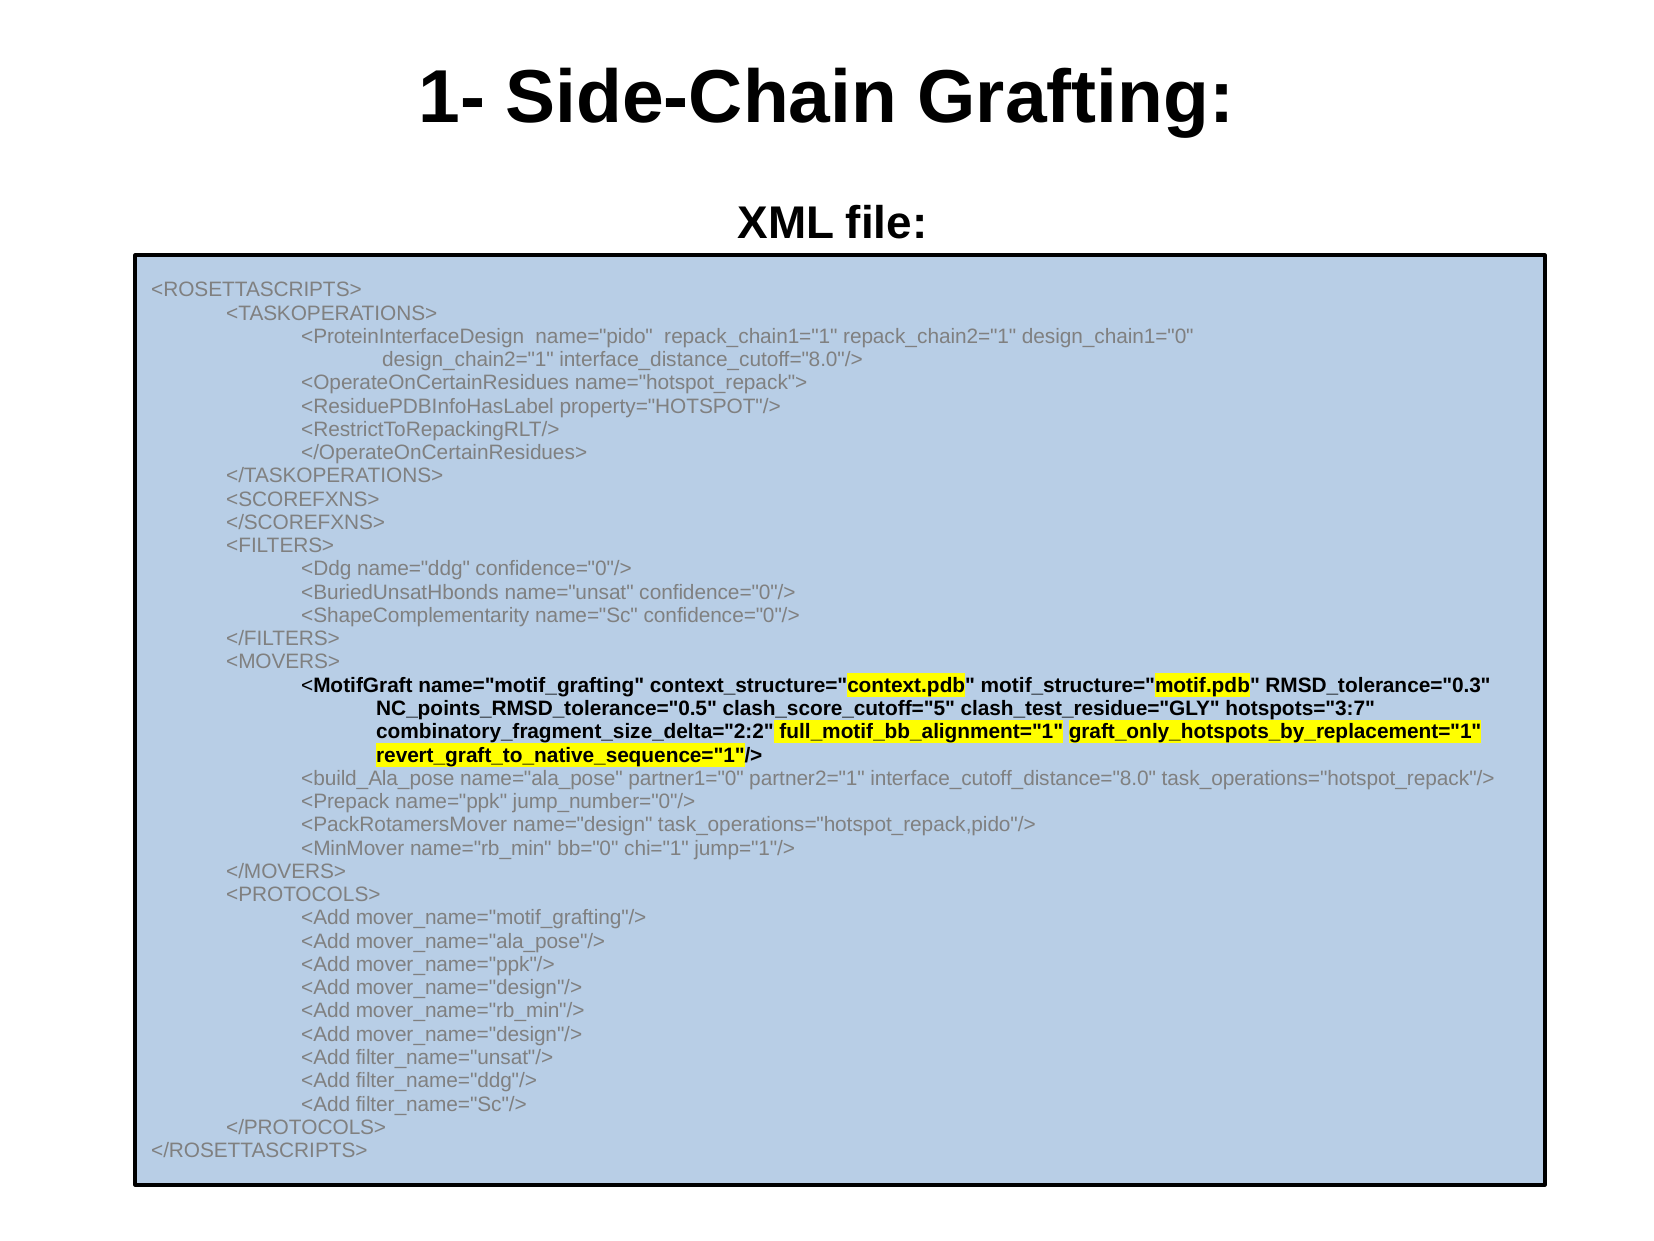

1- Side-Chain Grafting:
XML file:
<ROSETTASCRIPTS>
	<TASKOPERATIONS>
		<ProteinInterfaceDesign name="pido" repack_chain1="1" repack_chain2="1" design_chain1="0"
			 design_chain2="1" interface_distance_cutoff="8.0"/>
		<OperateOnCertainResidues name="hotspot_repack">
		<ResiduePDBInfoHasLabel property="HOTSPOT"/>
		<RestrictToRepackingRLT/>
		</OperateOnCertainResidues>
	</TASKOPERATIONS>
	<SCOREFXNS>
	</SCOREFXNS>
	<FILTERS>
		<Ddg name="ddg" confidence="0"/>
		<BuriedUnsatHbonds name="unsat" confidence="0"/>
		<ShapeComplementarity name="Sc" confidence="0"/>
	</FILTERS>
	<MOVERS>
		<MotifGraft name="motif_grafting" context_structure="context.pdb" motif_structure="motif.pdb" RMSD_tolerance="0.3"
			NC_points_RMSD_tolerance="0.5" clash_score_cutoff="5" clash_test_residue="GLY" hotspots="3:7"
			combinatory_fragment_size_delta="2:2" full_motif_bb_alignment="1" graft_only_hotspots_by_replacement="1"
			revert_graft_to_native_sequence="1"/>
		<build_Ala_pose name="ala_pose" partner1="0" partner2="1" interface_cutoff_distance="8.0" task_operations="hotspot_repack"/>
		<Prepack name="ppk" jump_number="0"/>
		<PackRotamersMover name="design" task_operations="hotspot_repack,pido"/>
		<MinMover name="rb_min" bb="0" chi="1" jump="1"/>
	</MOVERS>
	<PROTOCOLS>
		<Add mover_name="motif_grafting"/>
		<Add mover_name="ala_pose"/>
		<Add mover_name="ppk"/>
		<Add mover_name="design"/>
		<Add mover_name="rb_min"/>
		<Add mover_name="design"/>
		<Add filter_name="unsat"/>
		<Add filter_name="ddg"/>
		<Add filter_name="Sc"/>
	</PROTOCOLS>
</ROSETTASCRIPTS>